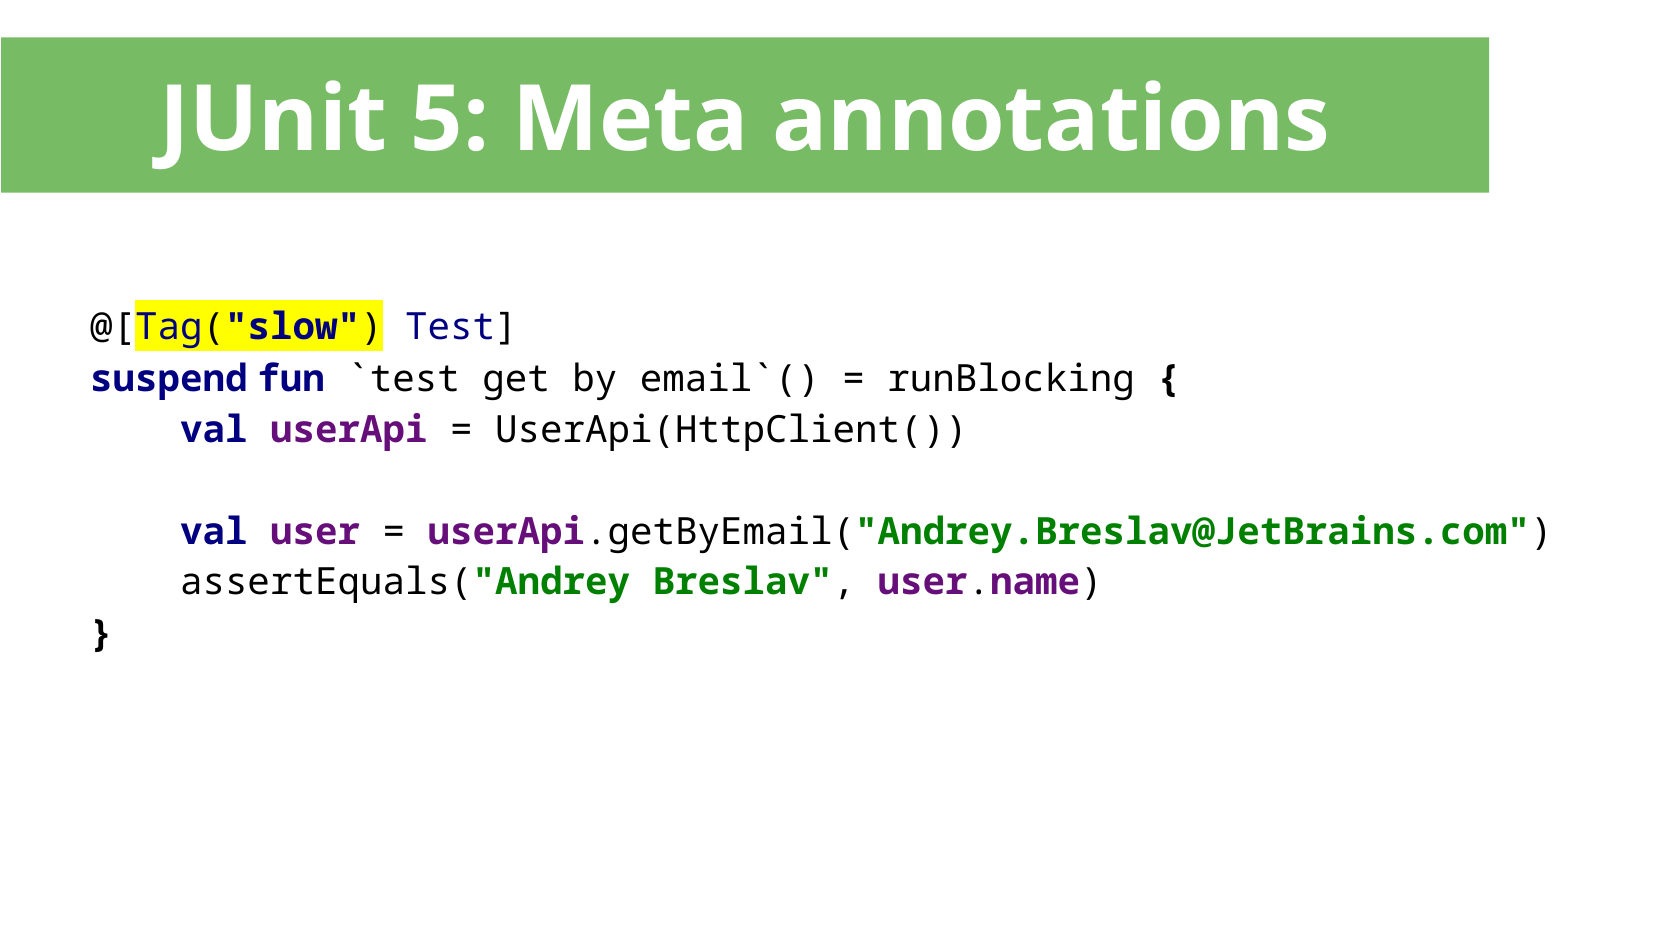

JUnit 5: Meta annotations
# @[Tag("slow") Test] suspend fun `test get by email`() = runBlocking { val userApi = UserApi(HttpClient()) val user = userApi.getByEmail("Andrey.Breslav@JetBrains.com") assertEquals("Andrey Breslav", user.name) }